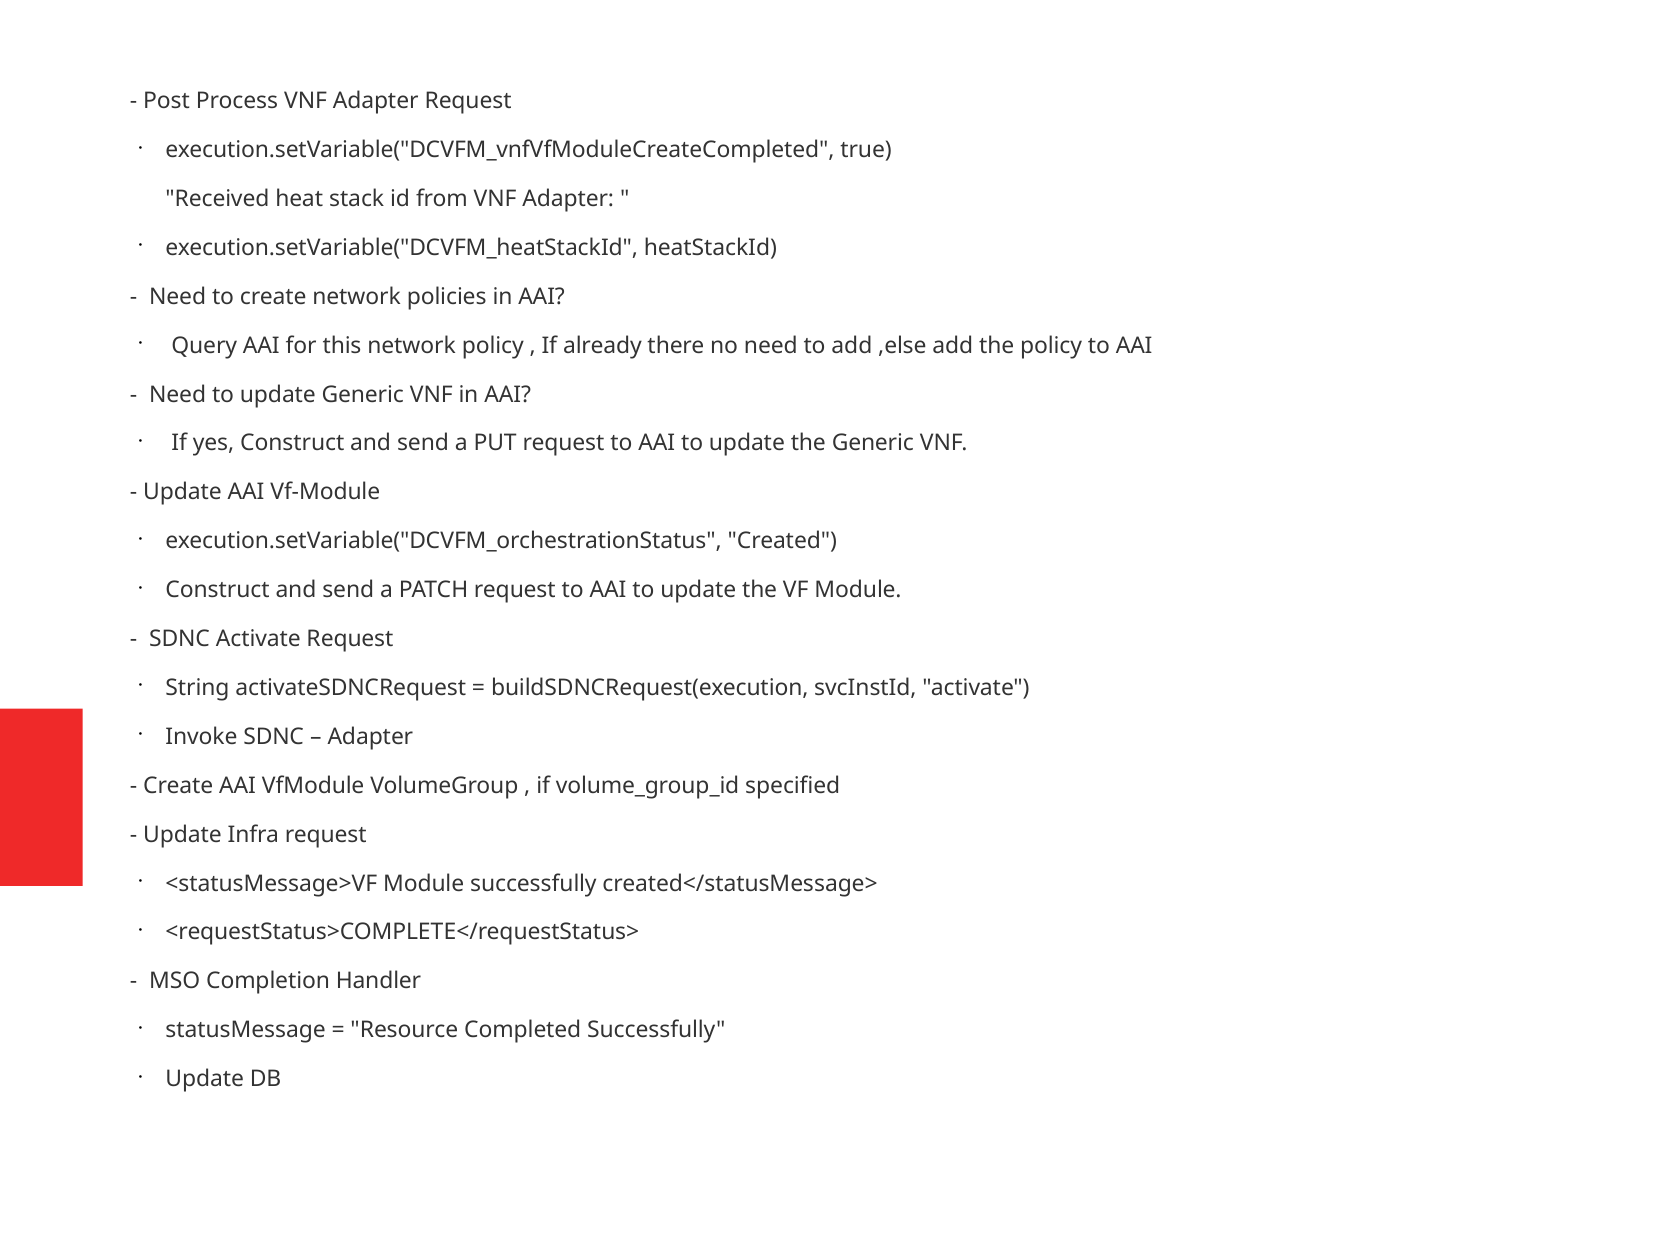

# - Post Process VNF Adapter Request
execution.setVariable("DCVFM_vnfVfModuleCreateCompleted", true)
"Received heat stack id from VNF Adapter: "
execution.setVariable("DCVFM_heatStackId", heatStackId)
- Need to create network policies in AAI?
 Query AAI for this network policy , If already there no need to add ,else add the policy to AAI
- Need to update Generic VNF in AAI?
 If yes, Construct and send a PUT request to AAI to update the Generic VNF.
- Update AAI Vf-Module
execution.setVariable("DCVFM_orchestrationStatus", "Created")
Construct and send a PATCH request to AAI to update the VF Module.
- SDNC Activate Request
String activateSDNCRequest = buildSDNCRequest(execution, svcInstId, "activate")
Invoke SDNC – Adapter
- Create AAI VfModule VolumeGroup , if volume_group_id specified
- Update Infra request
<statusMessage>VF Module successfully created</statusMessage>
<requestStatus>COMPLETE</requestStatus>
- MSO Completion Handler
statusMessage = "Resource Completed Successfully"
Update DB